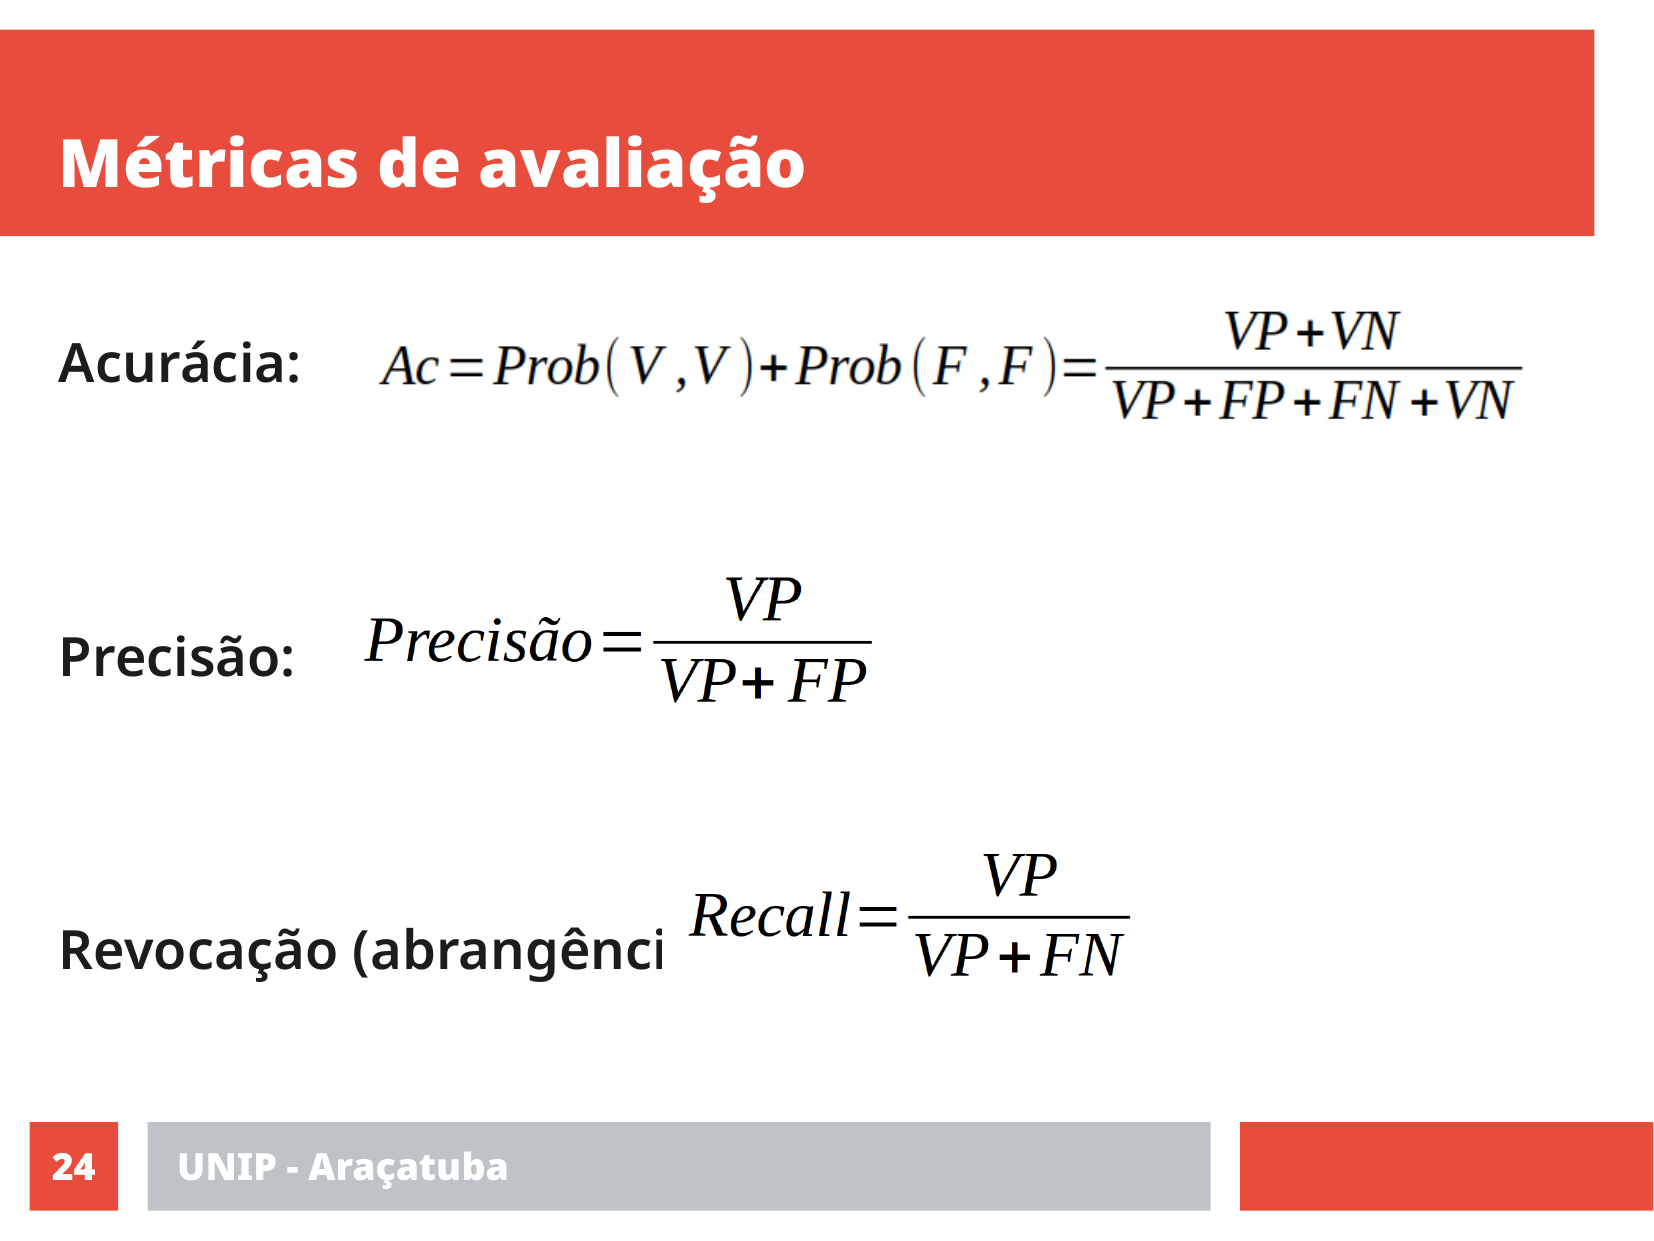

# Métricas de avaliação
Acurácia:
Precisão:
Revocação (abrangência):
24
UNIP - Araçatuba